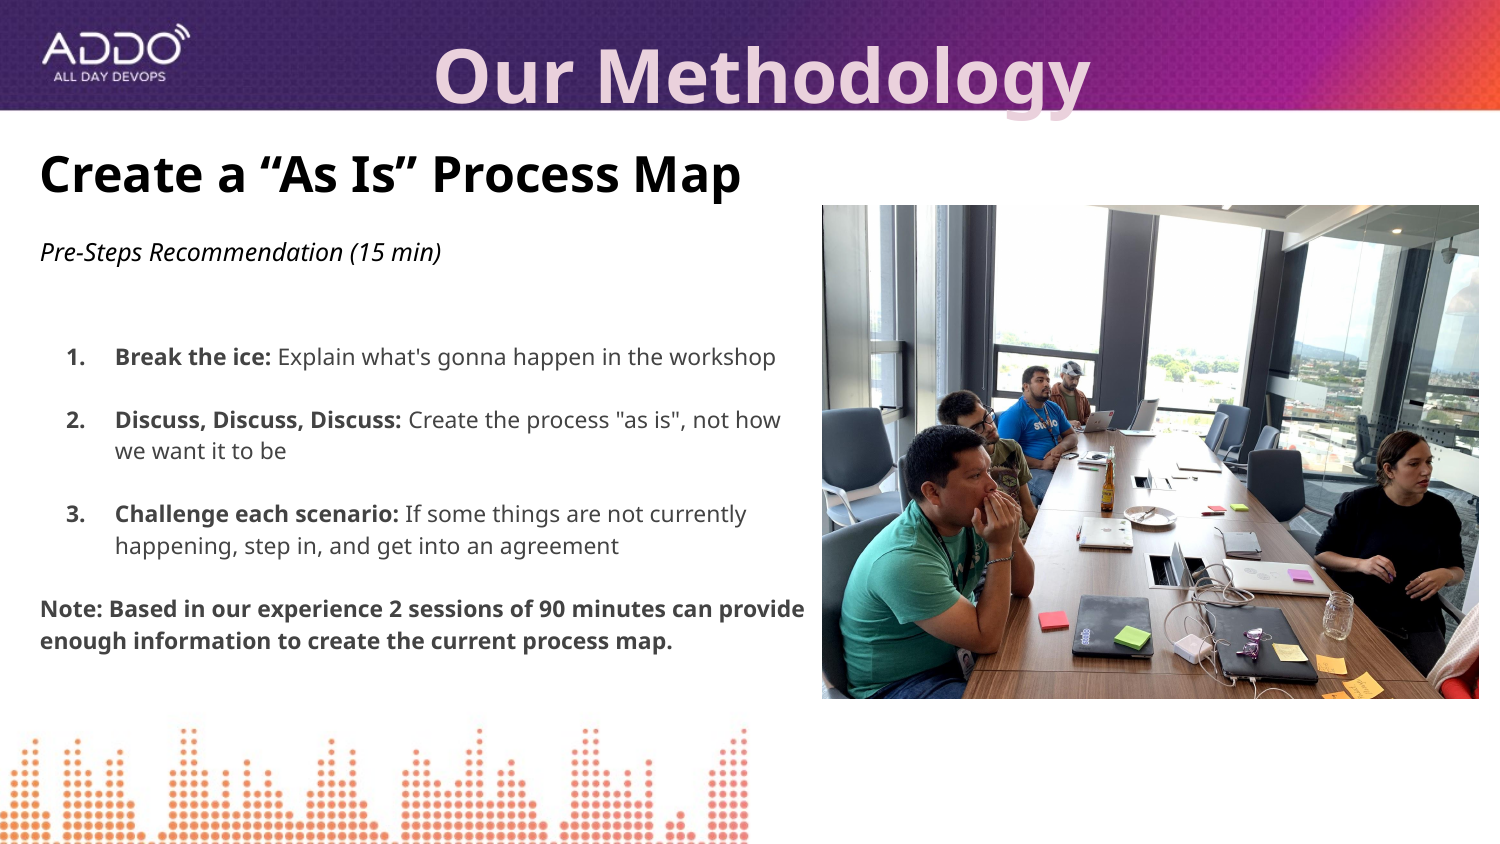

Our Methodology
Create a “As Is” Process Map
Pre-Steps Recommendation (15 min)
Break the ice: Explain what's gonna happen in the workshop
Discuss, Discuss, Discuss: Create the process "as is", not how we want it to be
Challenge each scenario: If some things are not currently happening, step in, and get into an agreement
Note: Based in our experience 2 sessions of 90 minutes can provide enough information to create the current process map.